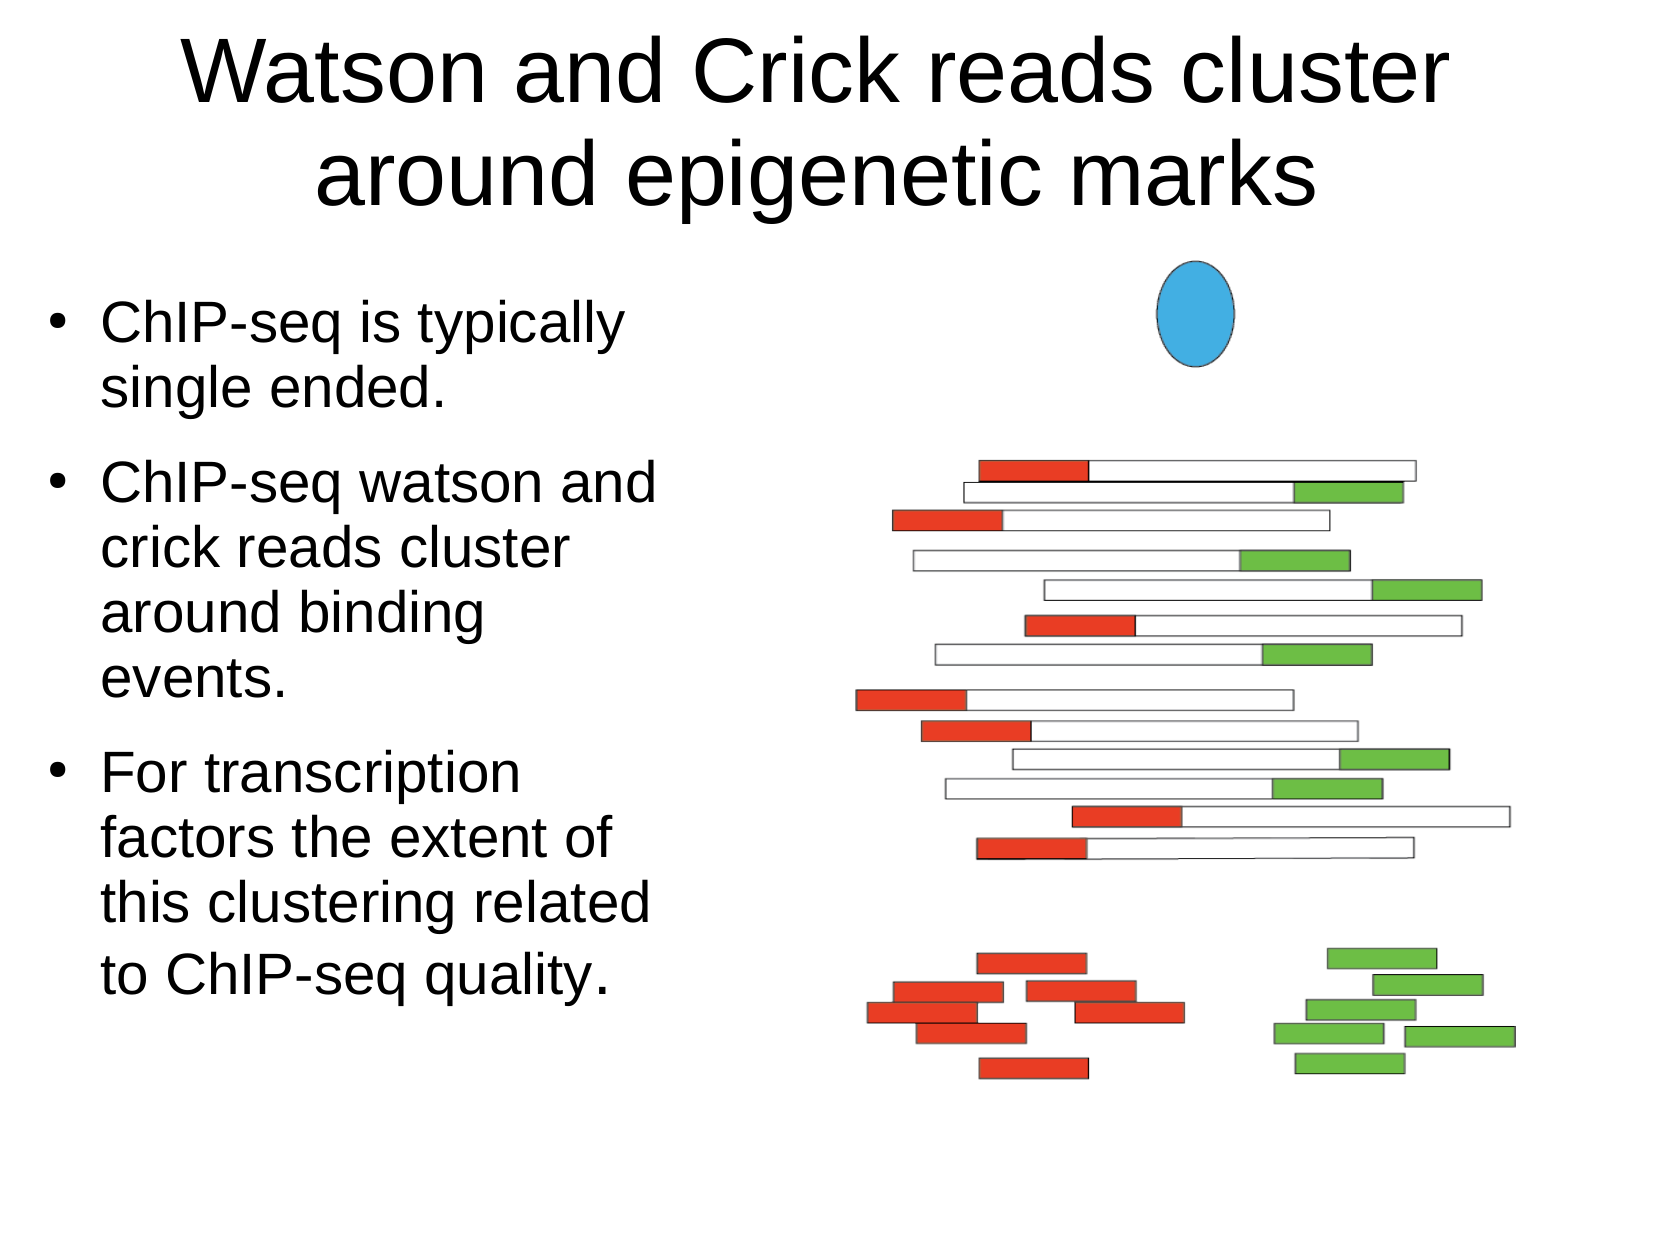

# Watson and Crick reads cluster around epigenetic marks
ChIP-seq is typically single ended.
ChIP-seq watson and crick reads cluster around binding events.
For transcription factors the extent of this clustering related to ChIP-seq quality.